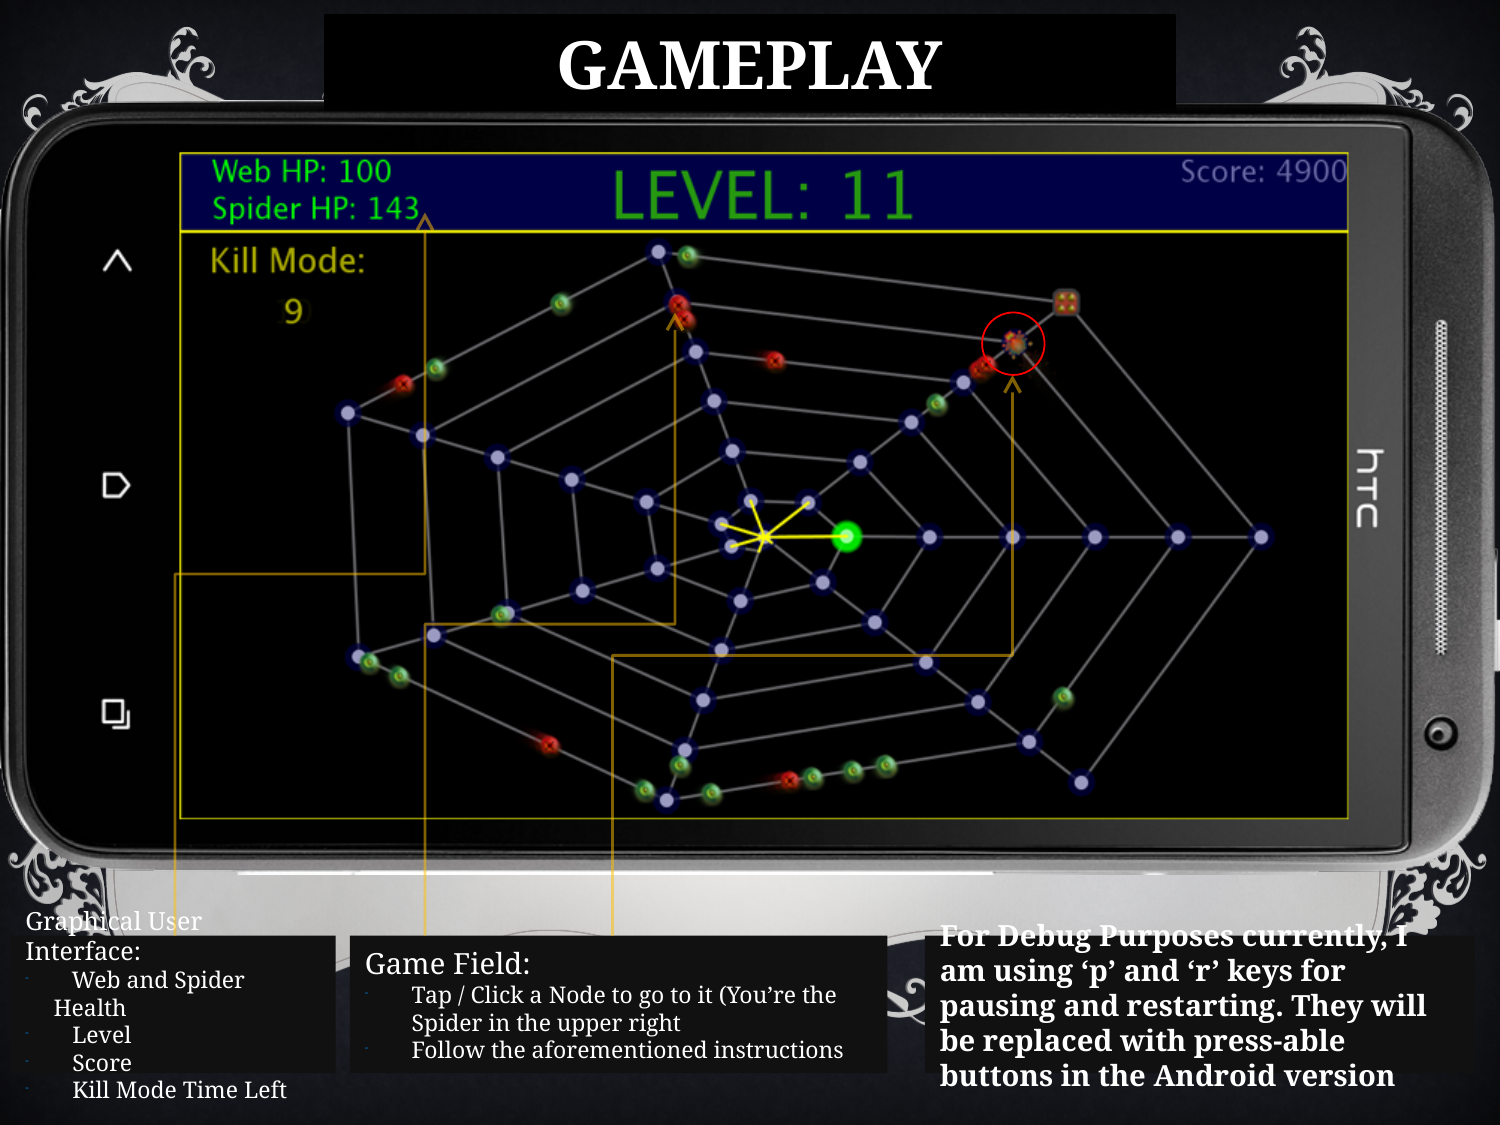

GAMEPLAY
Graphical User Interface:
 Web and Spider Health
Level
Score
Kill Mode Time Left
Game Field:
Tap / Click a Node to go to it (You’re the Spider in the upper right
Follow the aforementioned instructions
For Debug Purposes currently, I am using ‘p’ and ‘r’ keys for pausing and restarting. They will be replaced with press-able buttons in the Android version